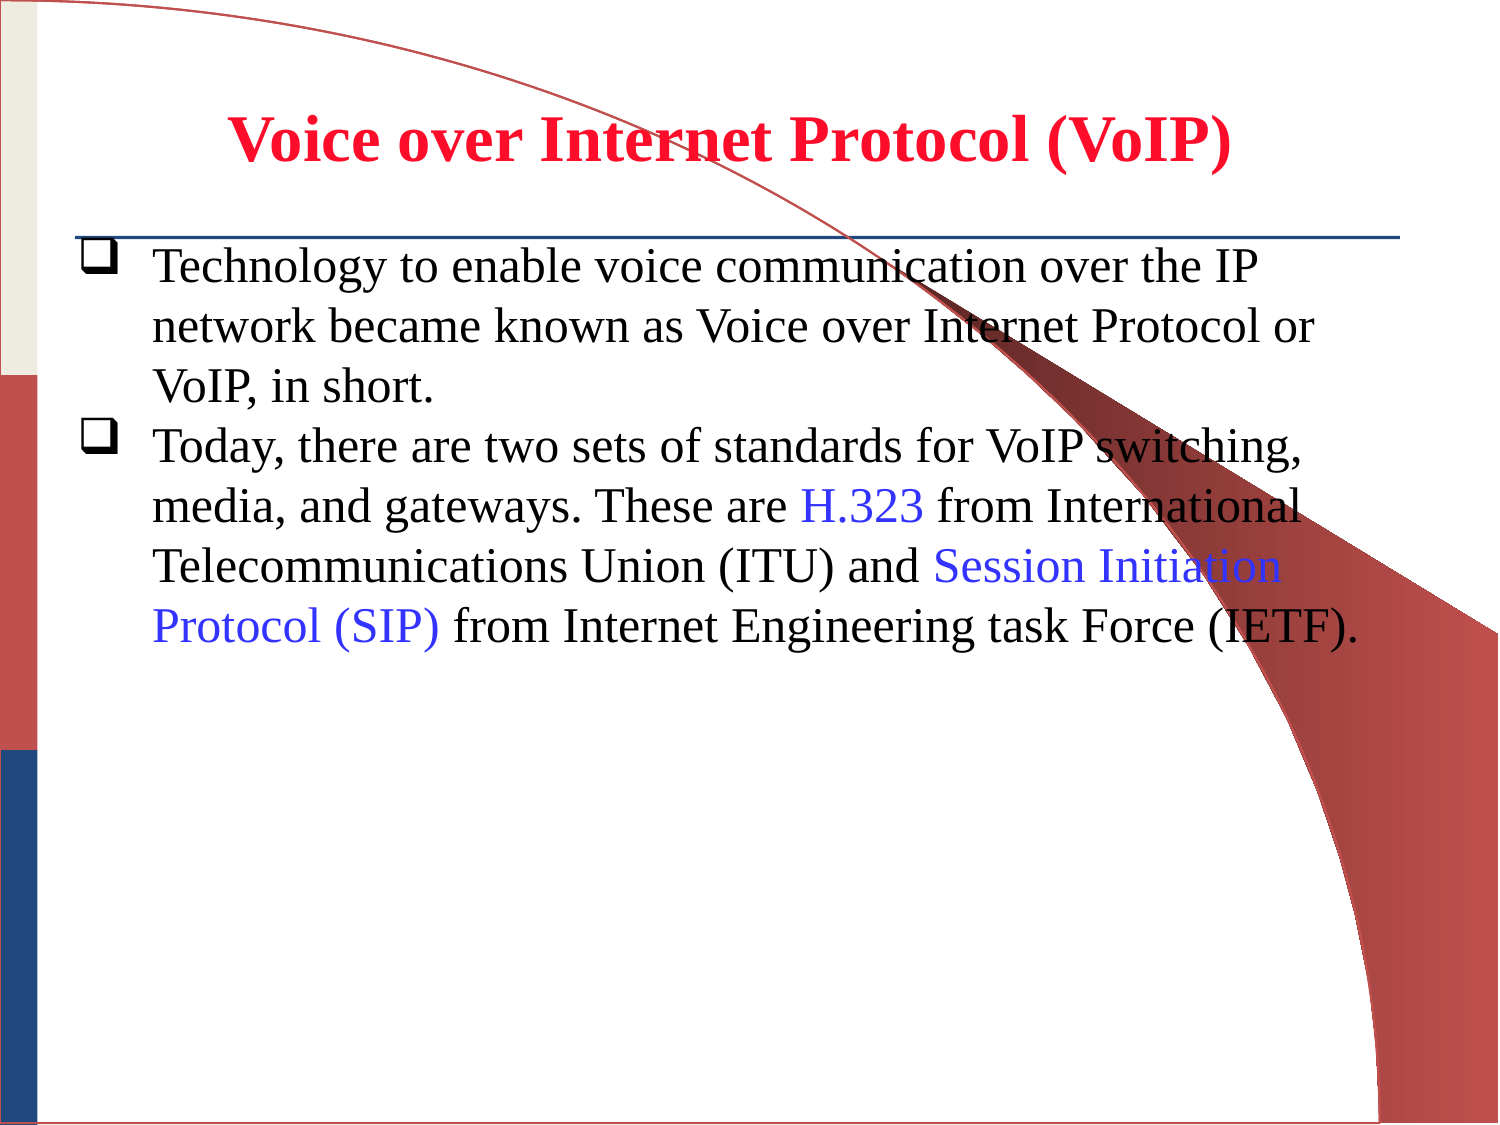

Voice over Internet Protocol (VoIP)
Technology to enable voice communication over the IP network became known as Voice over Internet Protocol or VoIP, in short.
Today, there are two sets of standards for VoIP switching, media, and gateways. These are H.323 from International Telecommunications Union (ITU) and Session Initiation Protocol (SIP) from Internet Engineering task Force (IETF).